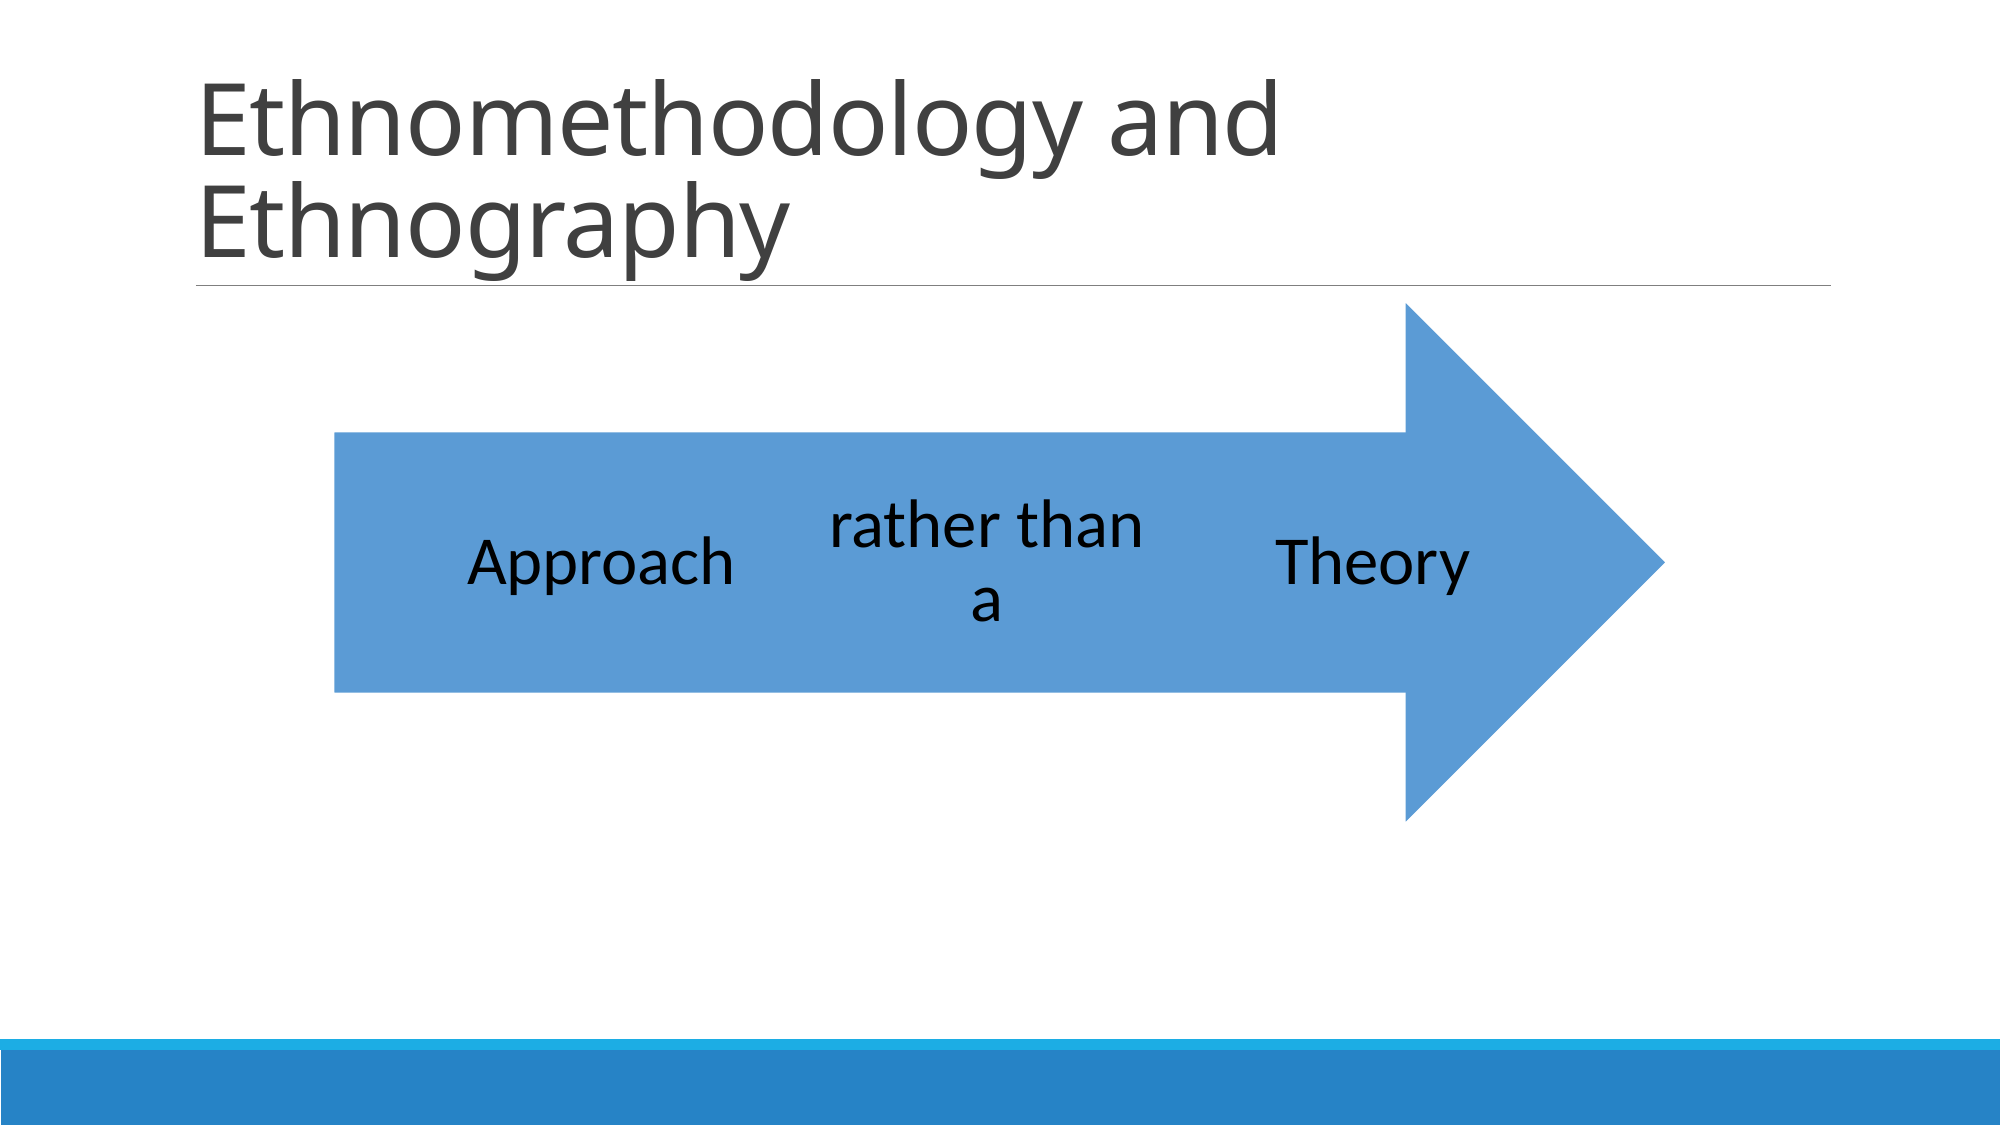

# Ethnomethodology and Ethnography
Approach
rather than a
Theory